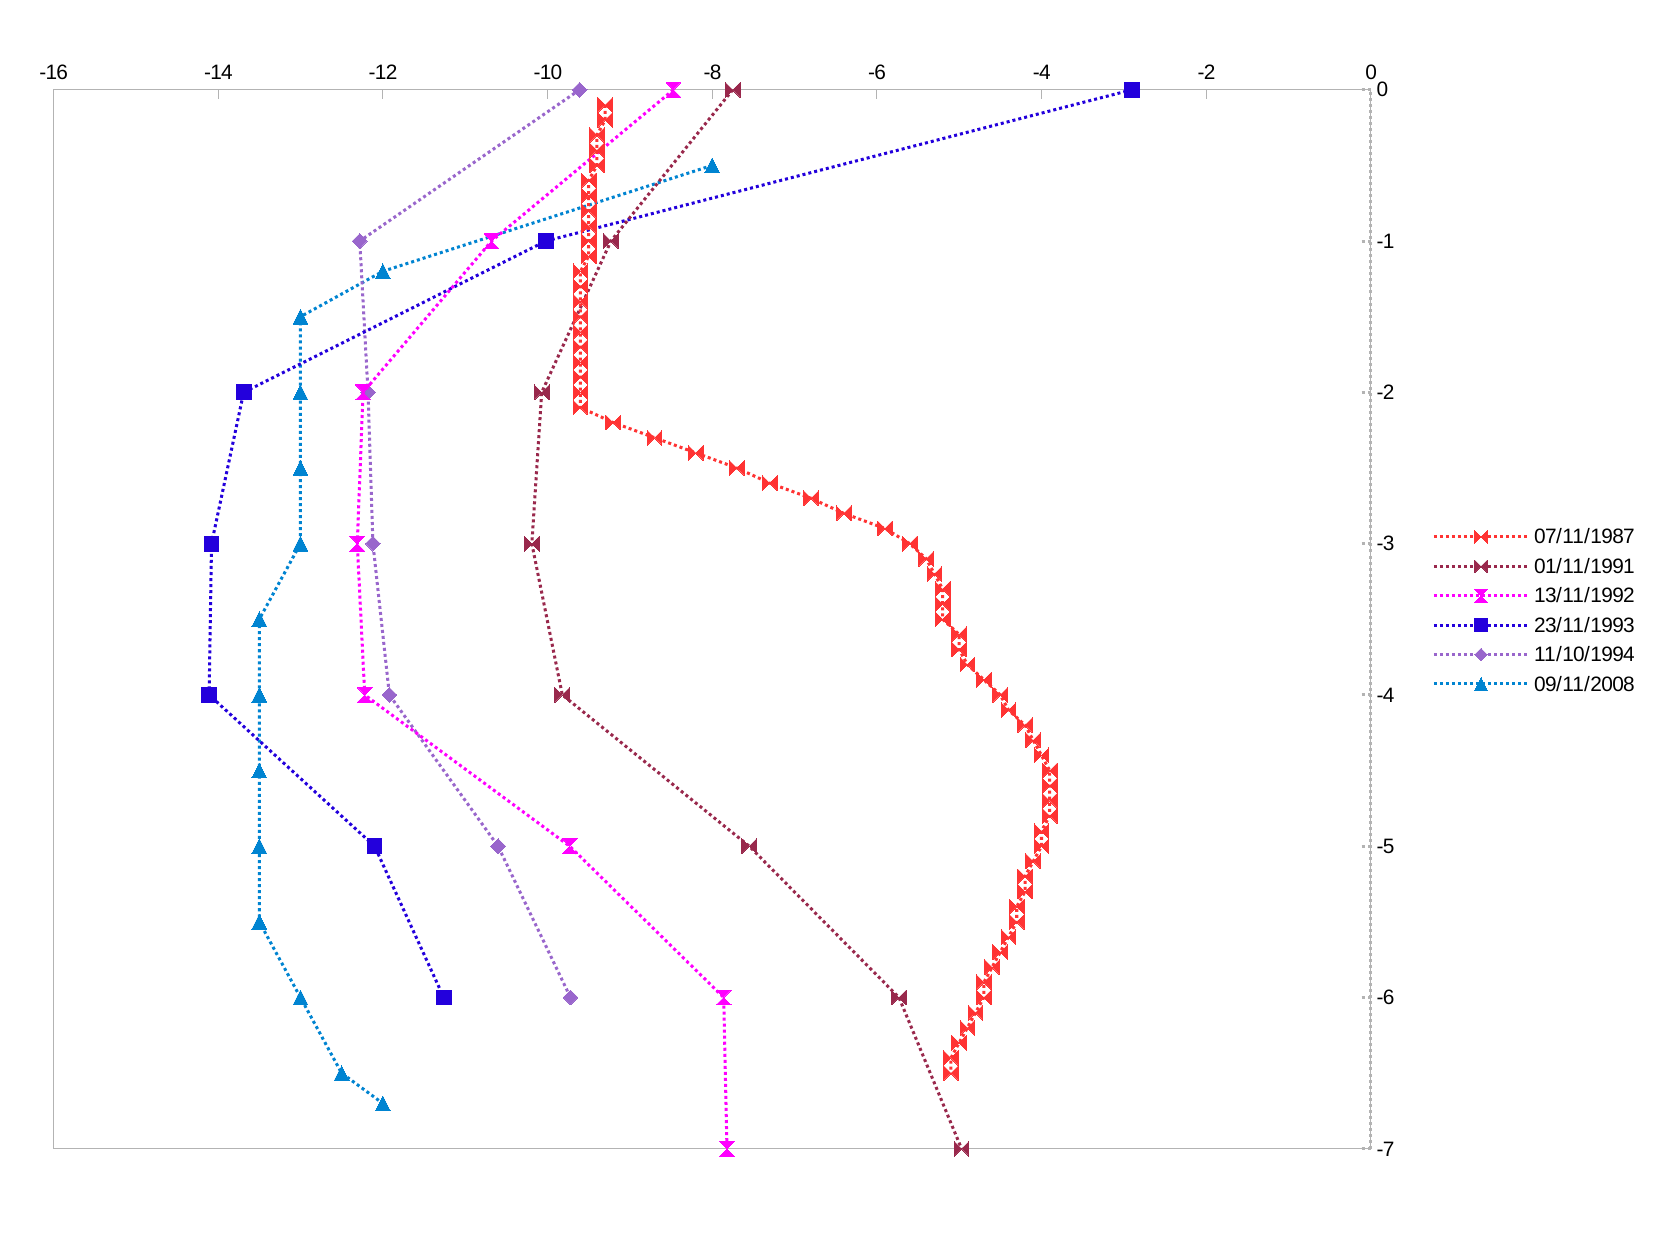

### Chart
| Category | 07/11/1987 | 01/11/1991 | 13/11/1992 | 23/11/1993 | 11/10/1994 | 09/11/2008 |
|---|---|---|---|---|---|---|